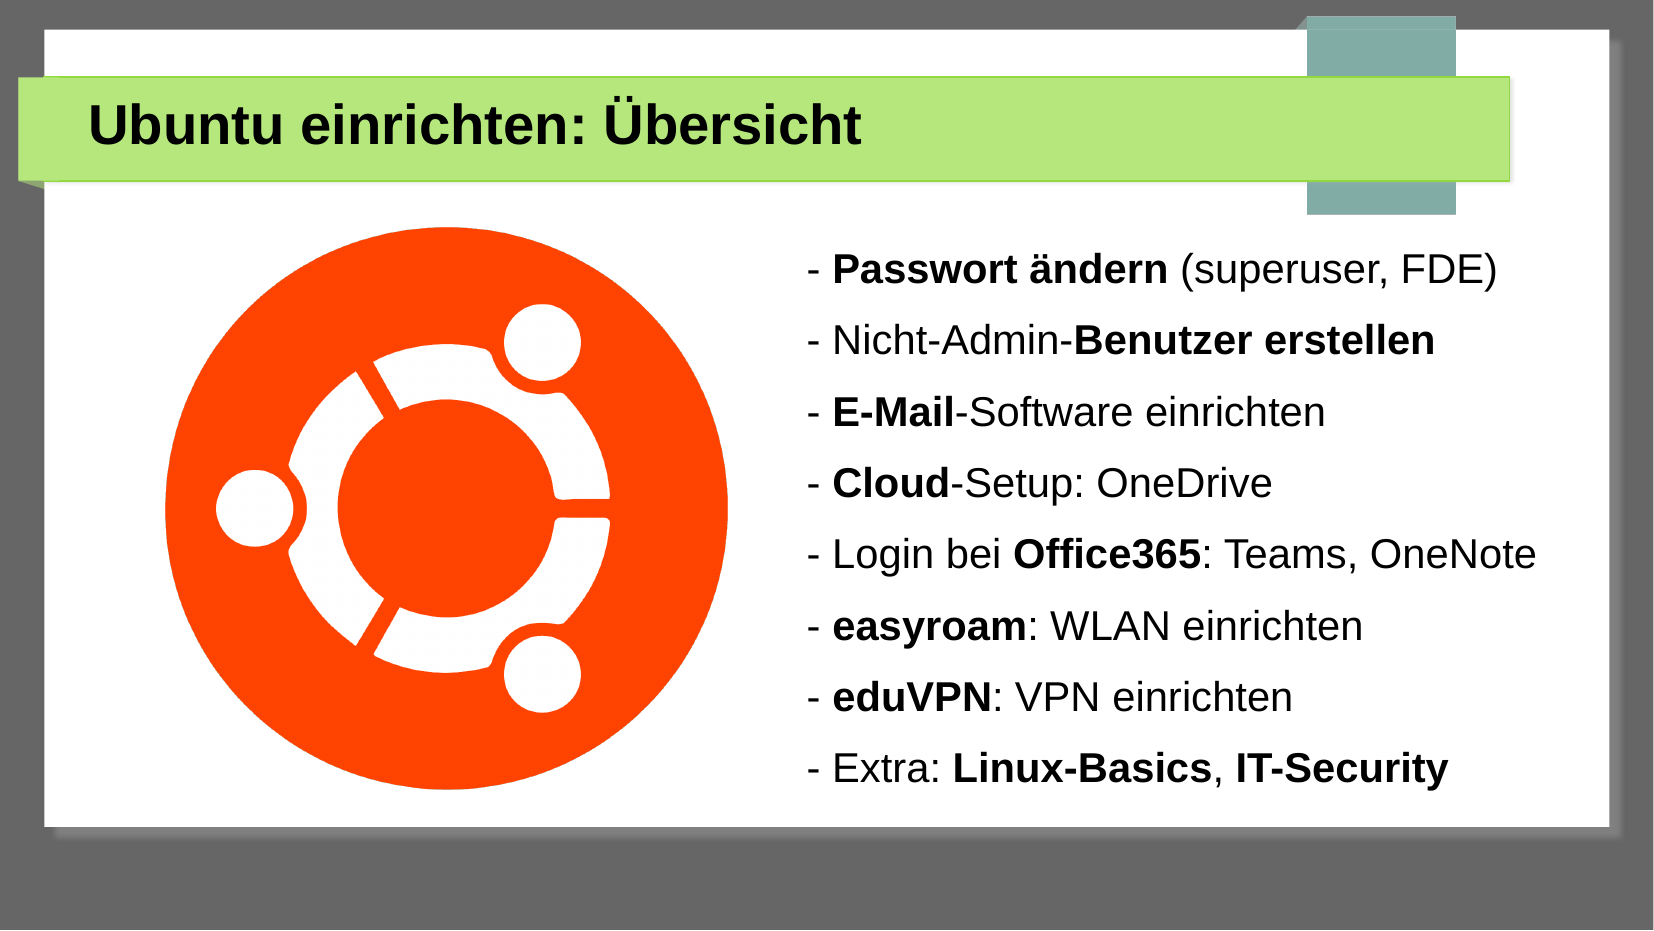

# Ubuntu einrichten: Übersicht
- Passwort ändern (superuser, FDE)
- Nicht-Admin-Benutzer erstellen
- E-Mail-Software einrichten
- Cloud-Setup: OneDrive
- Login bei Office365: Teams, OneNote
- easyroam: WLAN einrichten
- eduVPN: VPN einrichten
- Extra: Linux-Basics, IT-Security